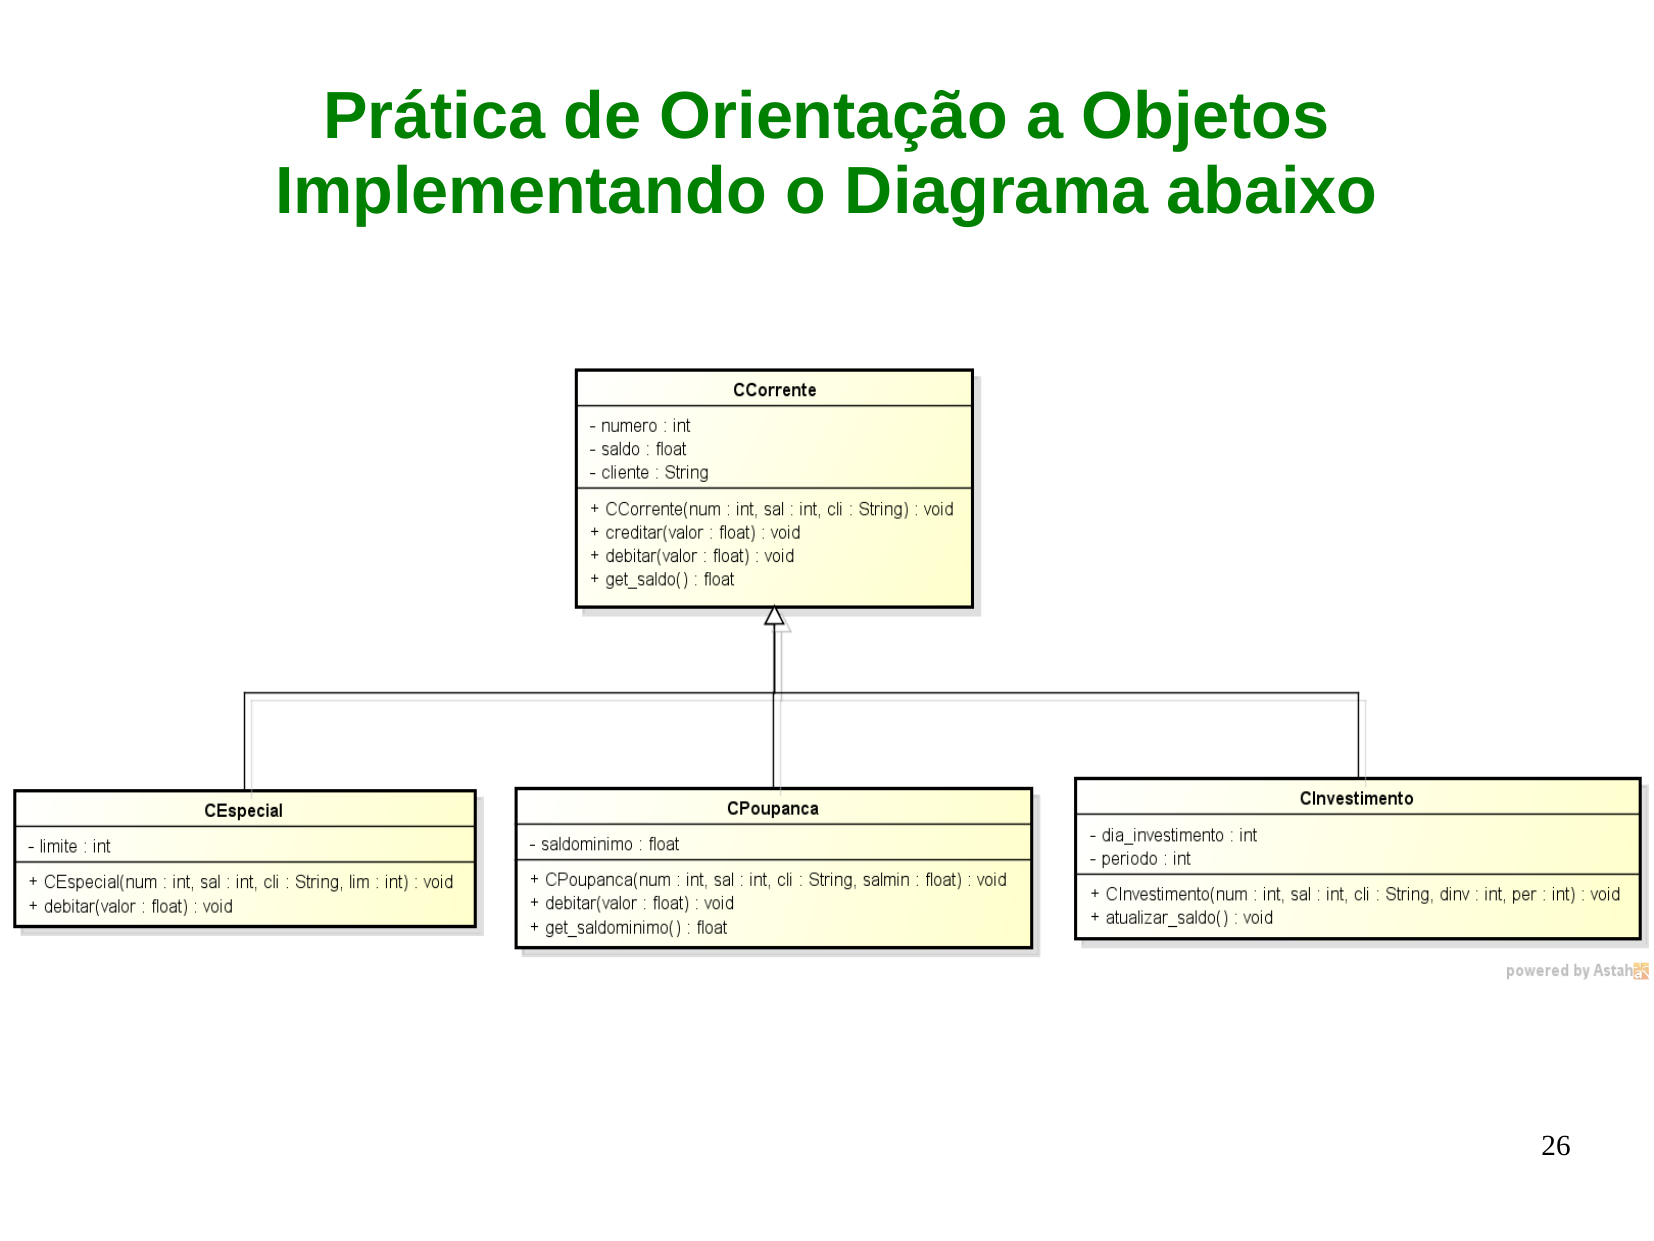

# Prática de Orientação a Objetos Implementando o Diagrama abaixo
26